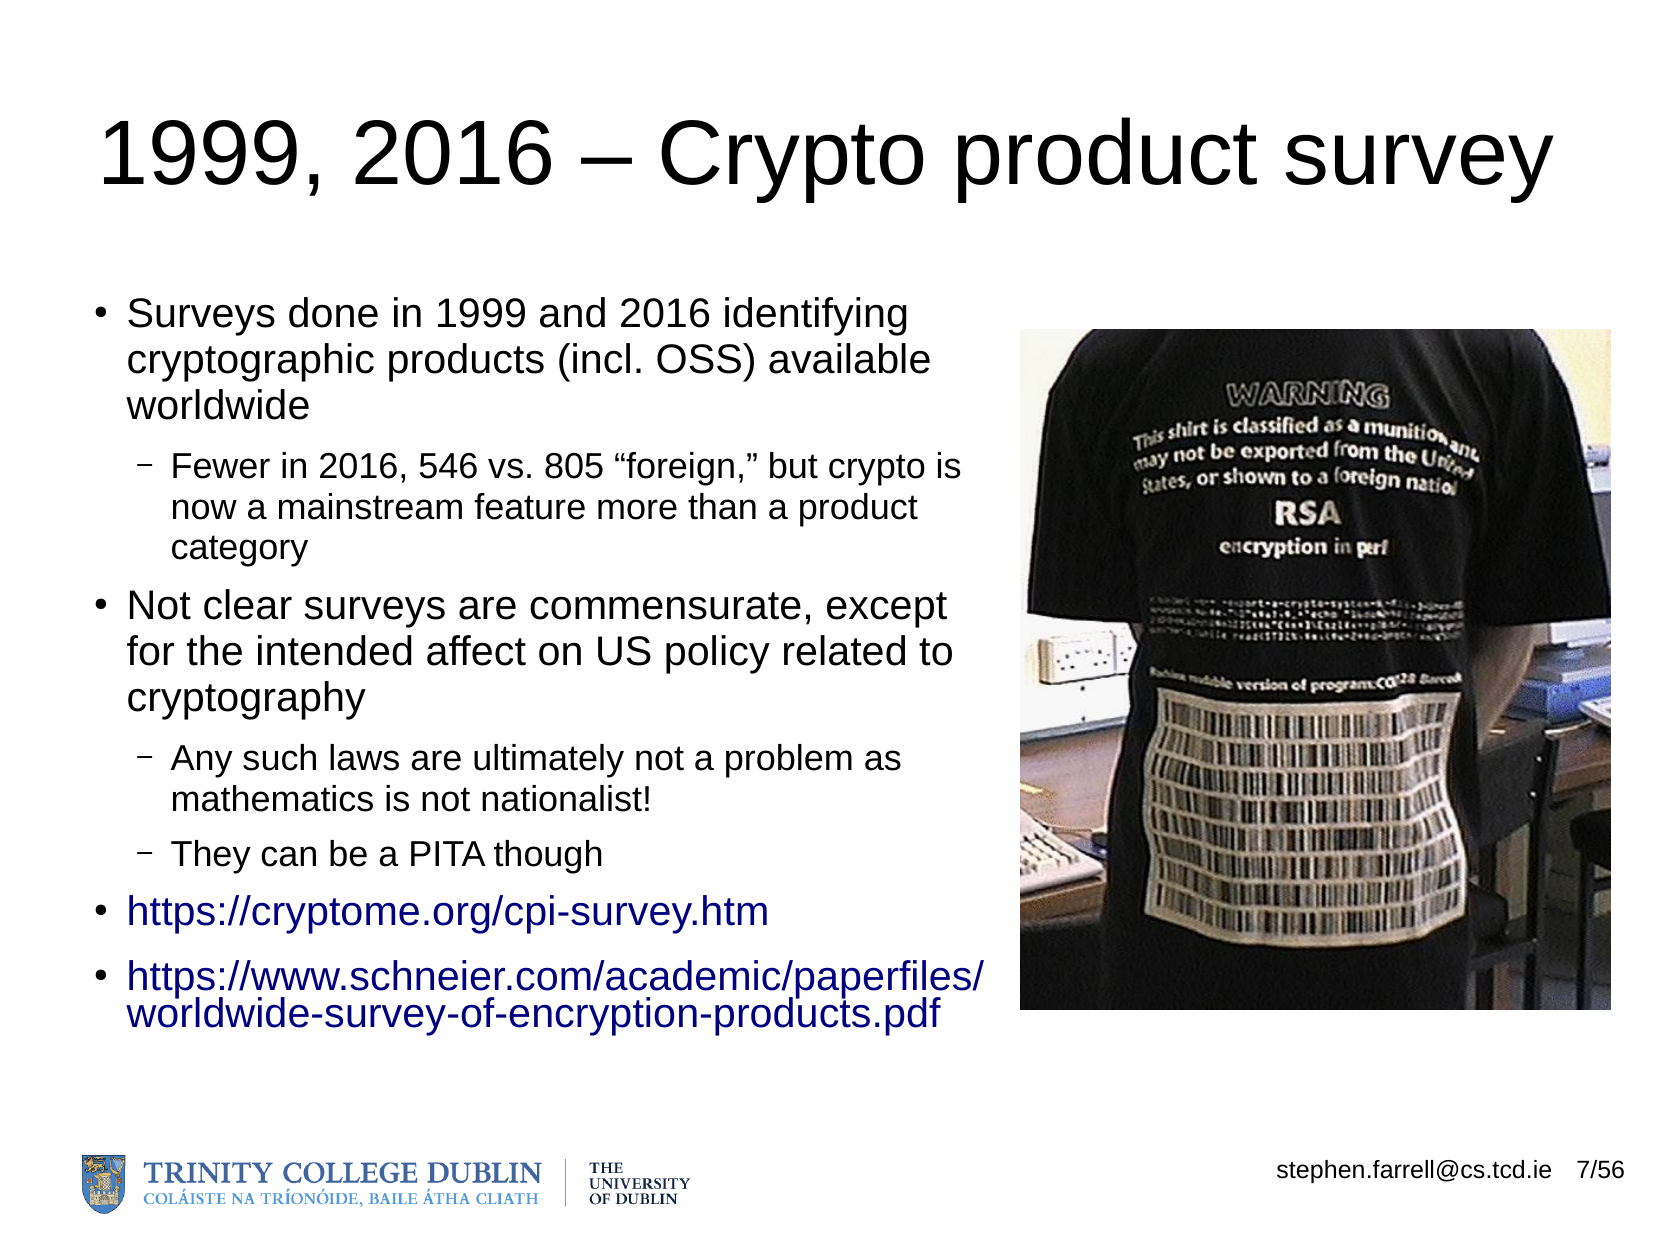

# 1999, 2016 – Crypto product survey
Surveys done in 1999 and 2016 identifying cryptographic products (incl. OSS) available worldwide
Fewer in 2016, 546 vs. 805 “foreign,” but crypto is now a mainstream feature more than a product category
Not clear surveys are commensurate, except for the intended affect on US policy related to cryptography
Any such laws are ultimately not a problem as mathematics is not nationalist!
They can be a PITA though
https://cryptome.org/cpi-survey.htm
https://www.schneier.com/academic/paperfiles/worldwide-survey-of-encryption-products.pdf